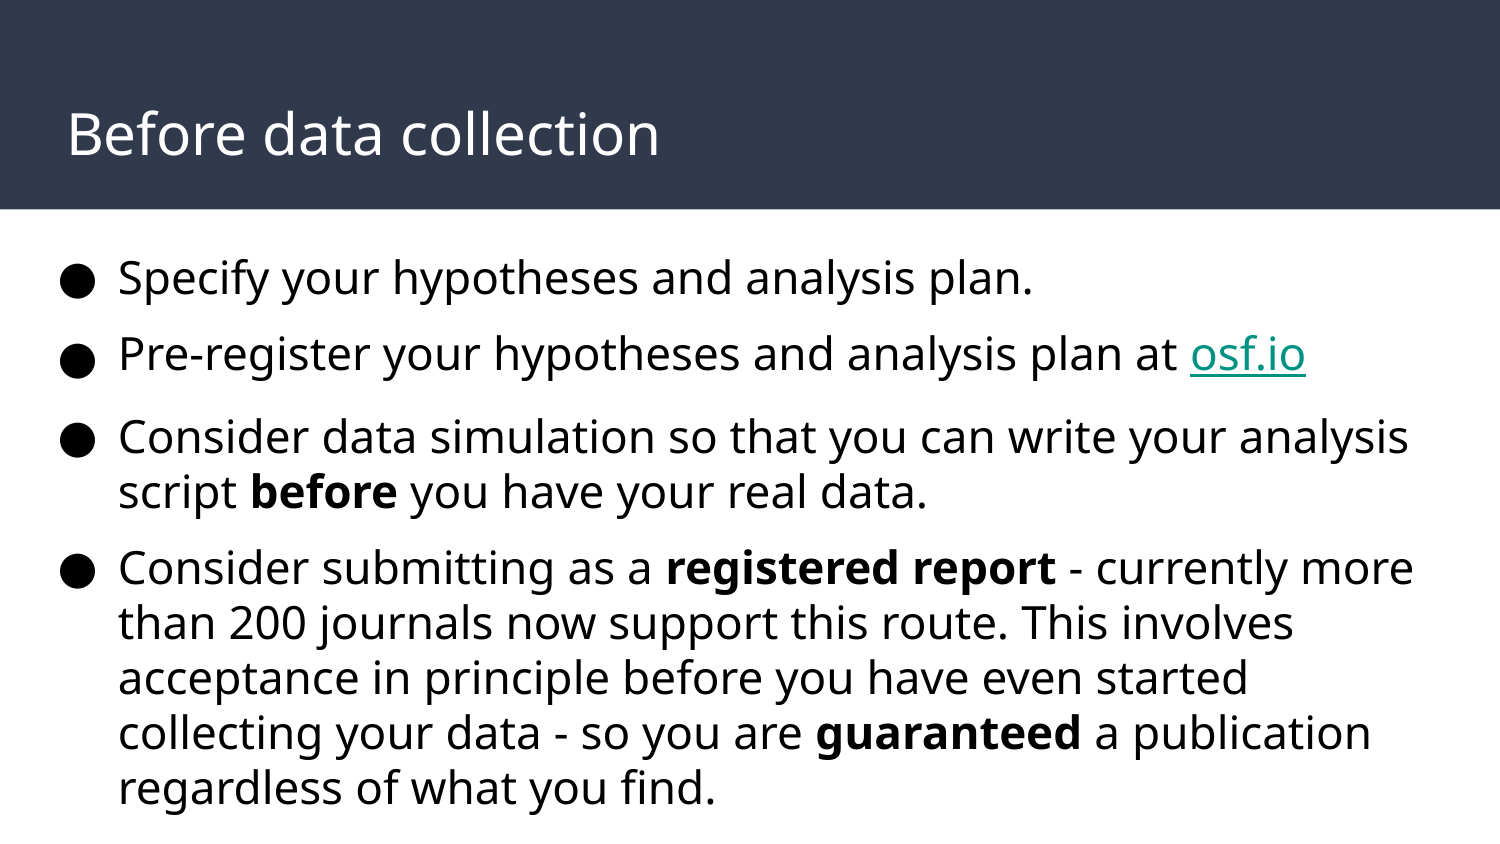

# Before data collection
Specify your hypotheses and analysis plan.
Pre-register your hypotheses and analysis plan at osf.io
Consider data simulation so that you can write your analysis script before you have your real data.
Consider submitting as a registered report - currently more than 200 journals now support this route. This involves acceptance in principle before you have even started collecting your data - so you are guaranteed a publication regardless of what you find.